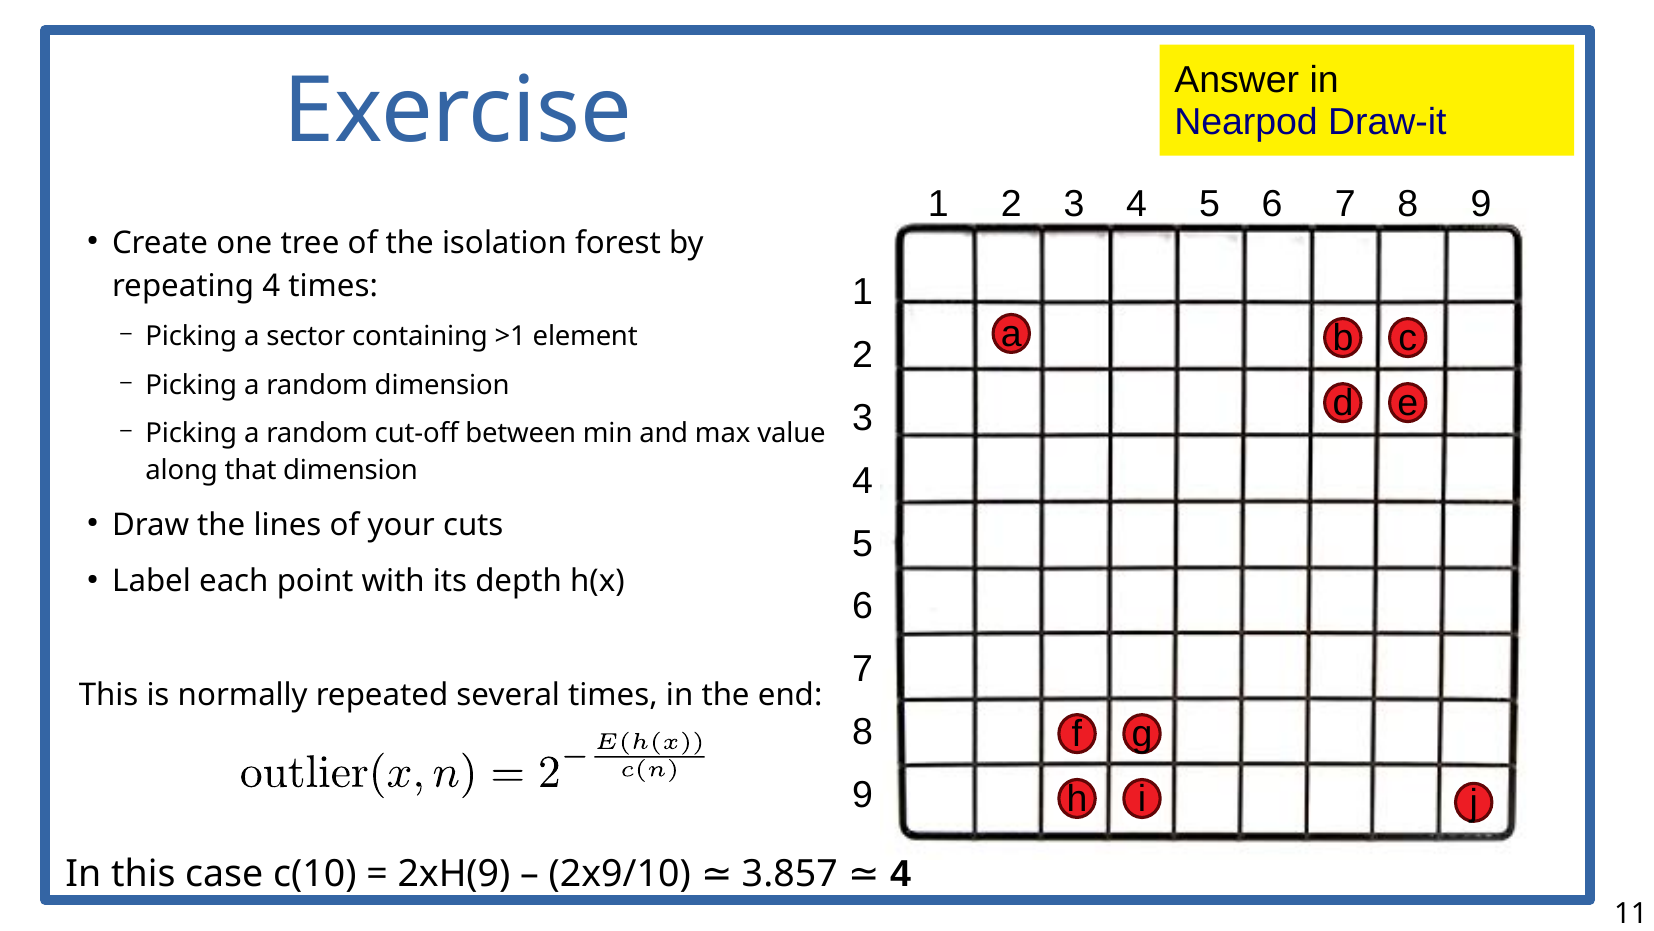

# Exercise
Answer in
Nearpod Draw-it
1 2 3 4 5 6 7 8 9
Create one tree of the isolation forest by repeating 4 times:
Picking a sector containing >1 element
Picking a random dimension
Picking a random cut-off between min and max value along that dimension
Draw the lines of your cuts
Label each point with its depth h(x)
This is normally repeated several times, in the end:
1 2 3 4 5 6 7 8 9
a
b
c
e
d
f
g
h
i
j
In this case c(10) = 2xH(9) – (2x9/10) ≃ 3.857 ≃ 4
11